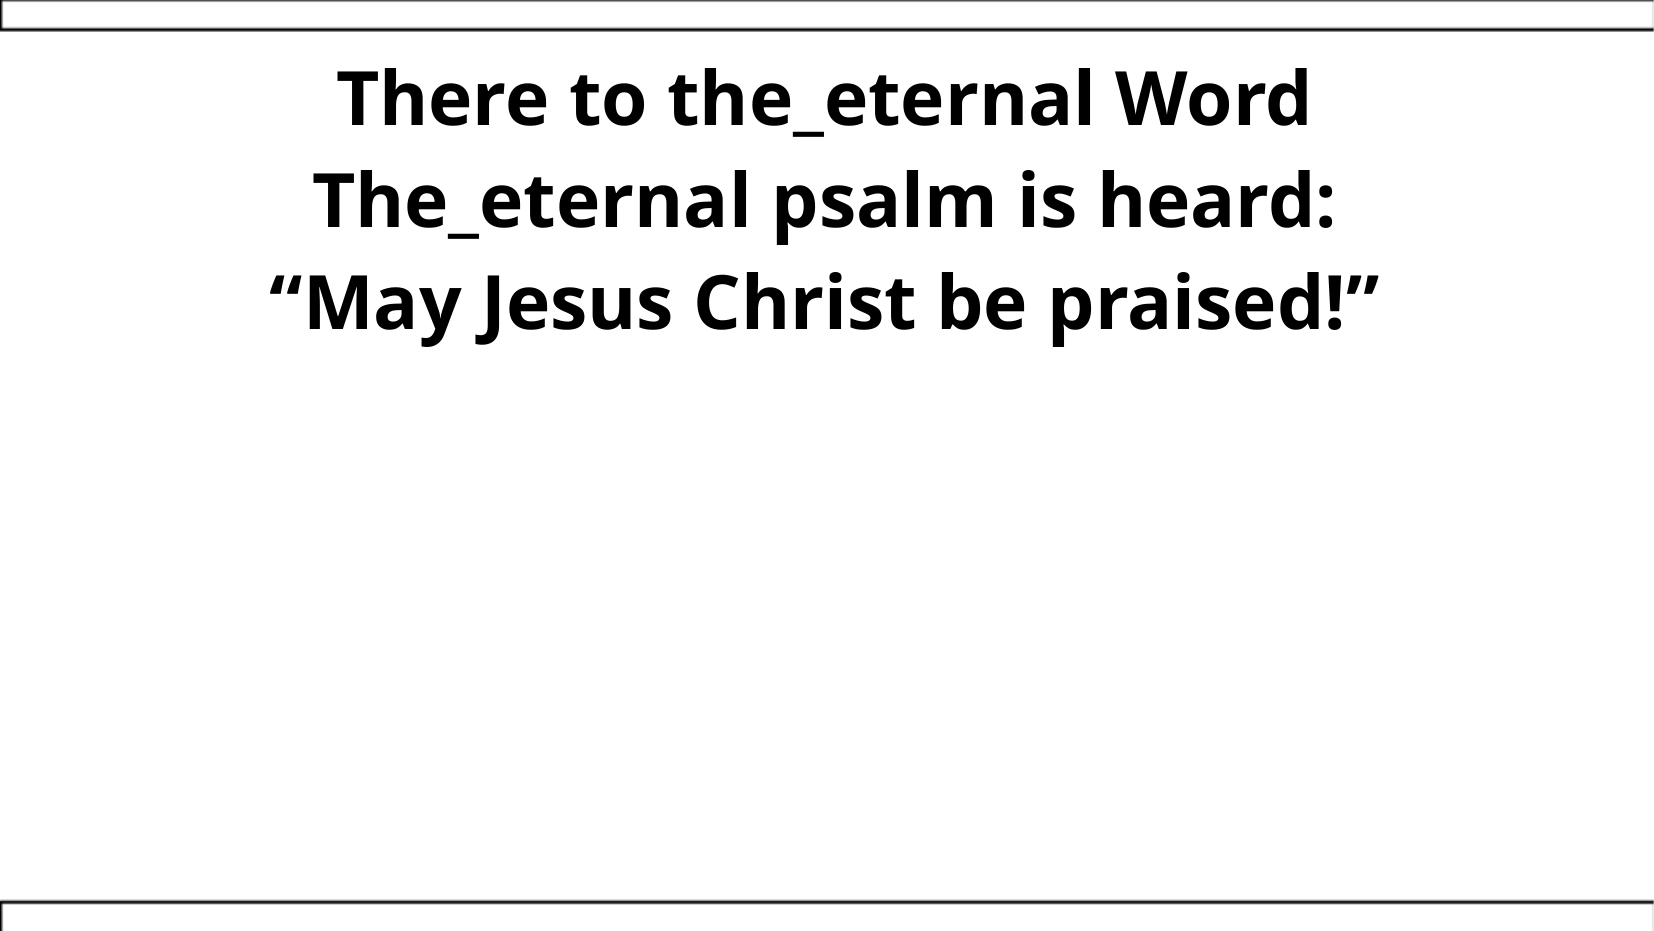

There to the_eternal Word
The_eternal psalm is heard:
“May Jesus Christ be praised!”